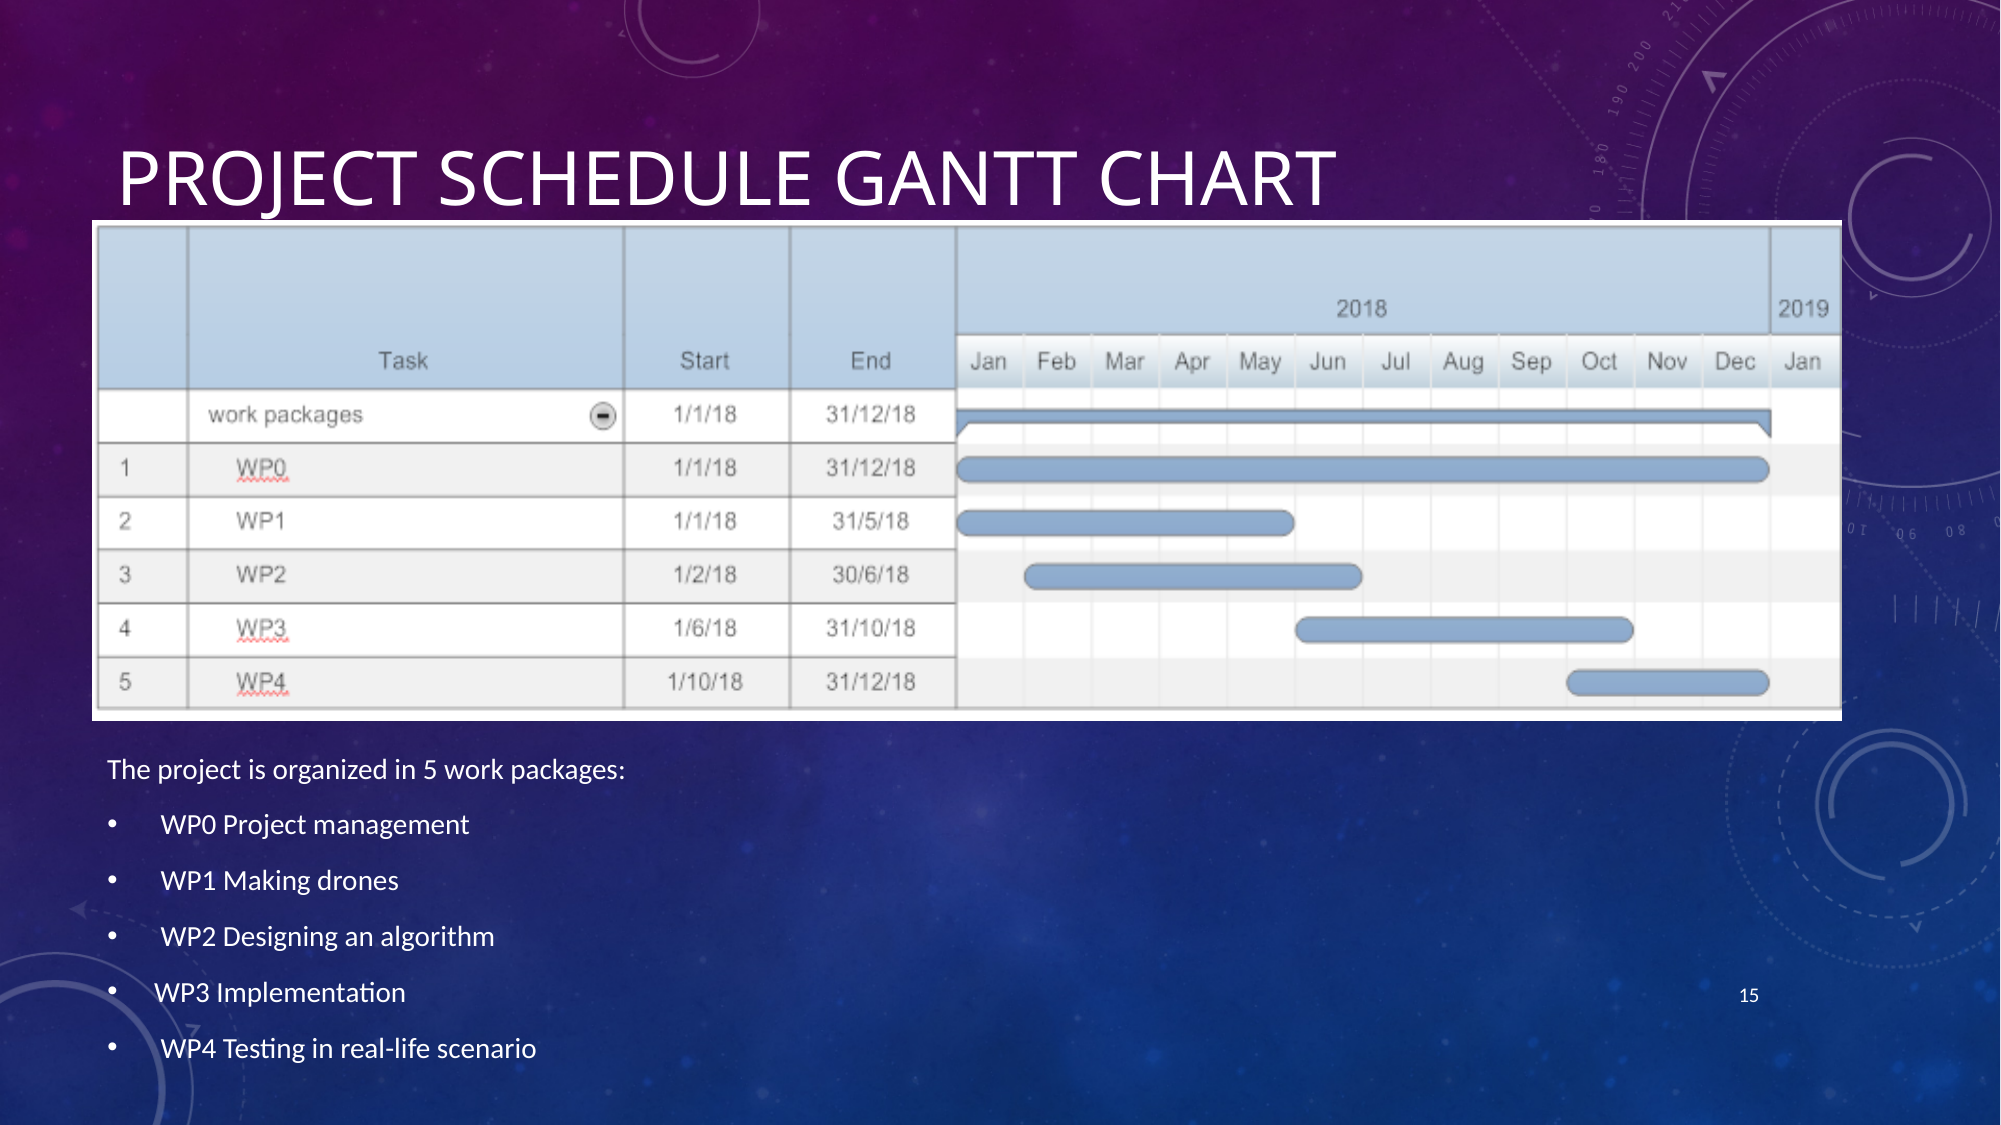

# PROJECT SCHEDULE GANTT CHART
The project is organized in 5 work packages:
 WP0 Project management
 WP1 Making drones
 WP2 Designing an algorithm
WP3 Implementation
 WP4 Testing in real-life scenario
15